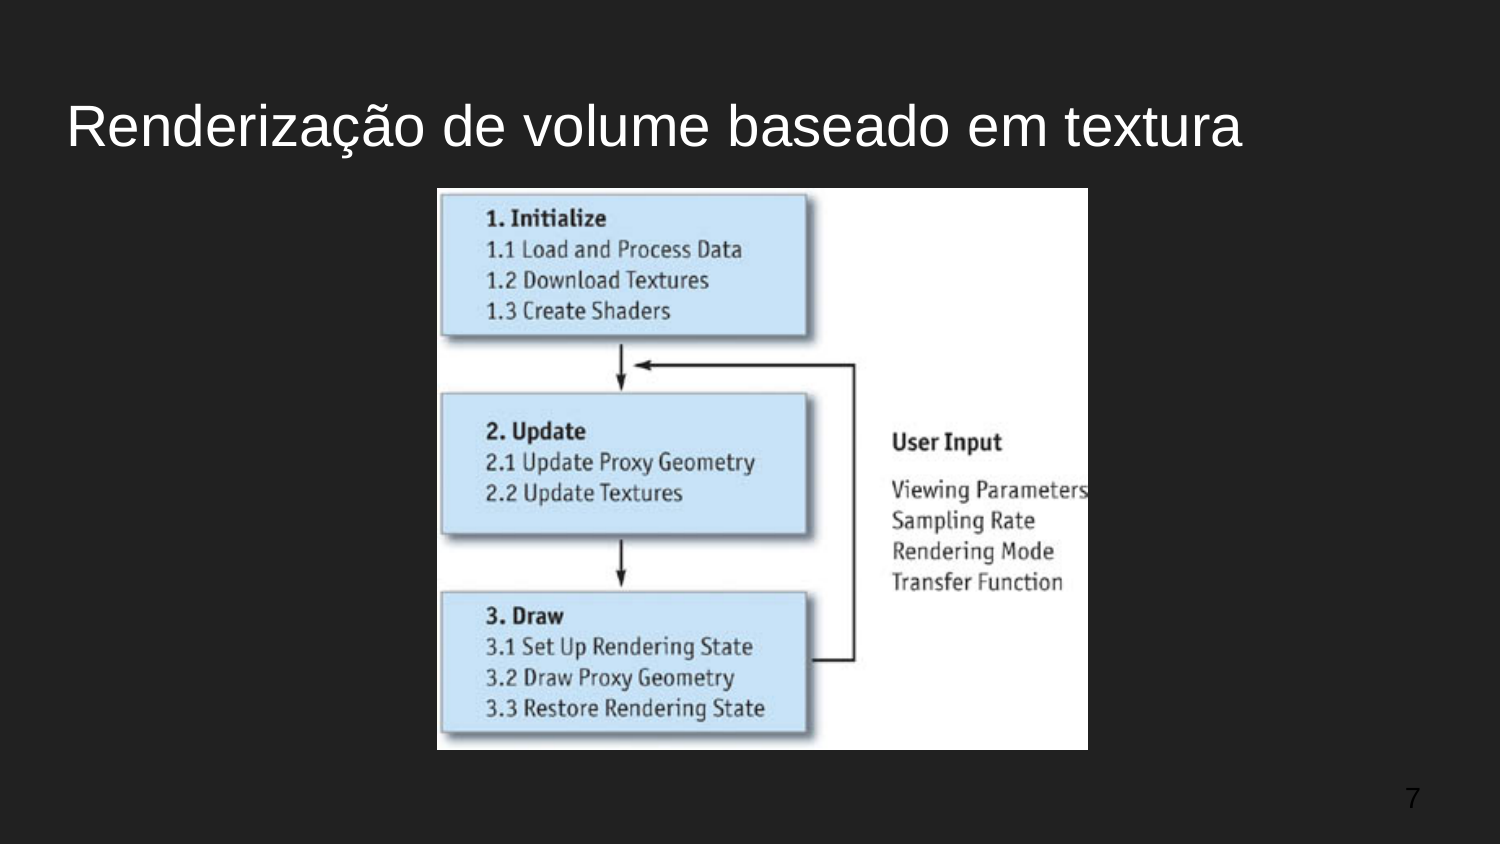

# Renderização de volume baseado em textura